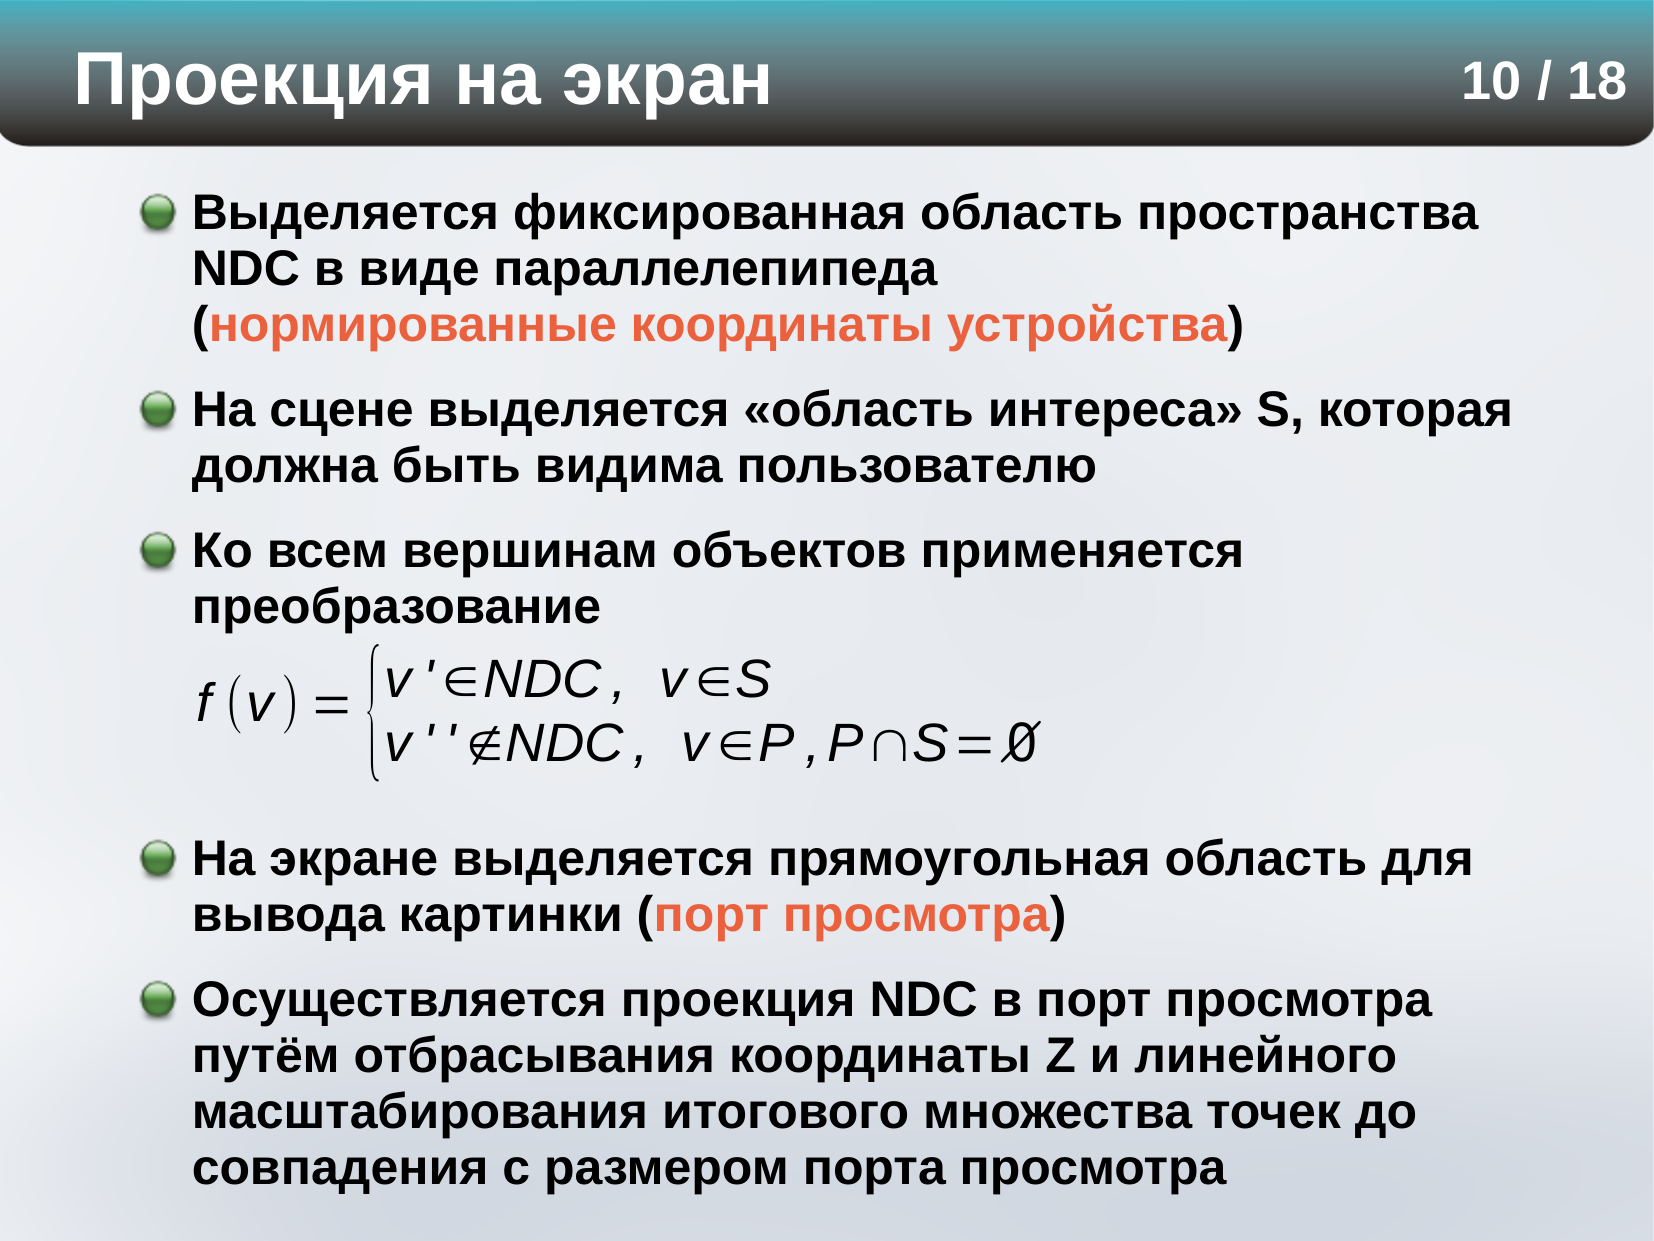

Проекция на экран
Выделяется фиксированная область пространства NDC в виде параллелепипеда
(нормированные координаты устройства)
На сцене выделяется «область интереса» S, которая должна быть видима пользователю
Ко всем вершинам объектов применяется преобразование
На экране выделяется прямоугольная область для вывода картинки (порт просмотра)
Осуществляется проекция NDC в порт просмотра путём отбрасывания координаты Z и линейного масштабирования итогового множества точек до совпадения с размером порта просмотра